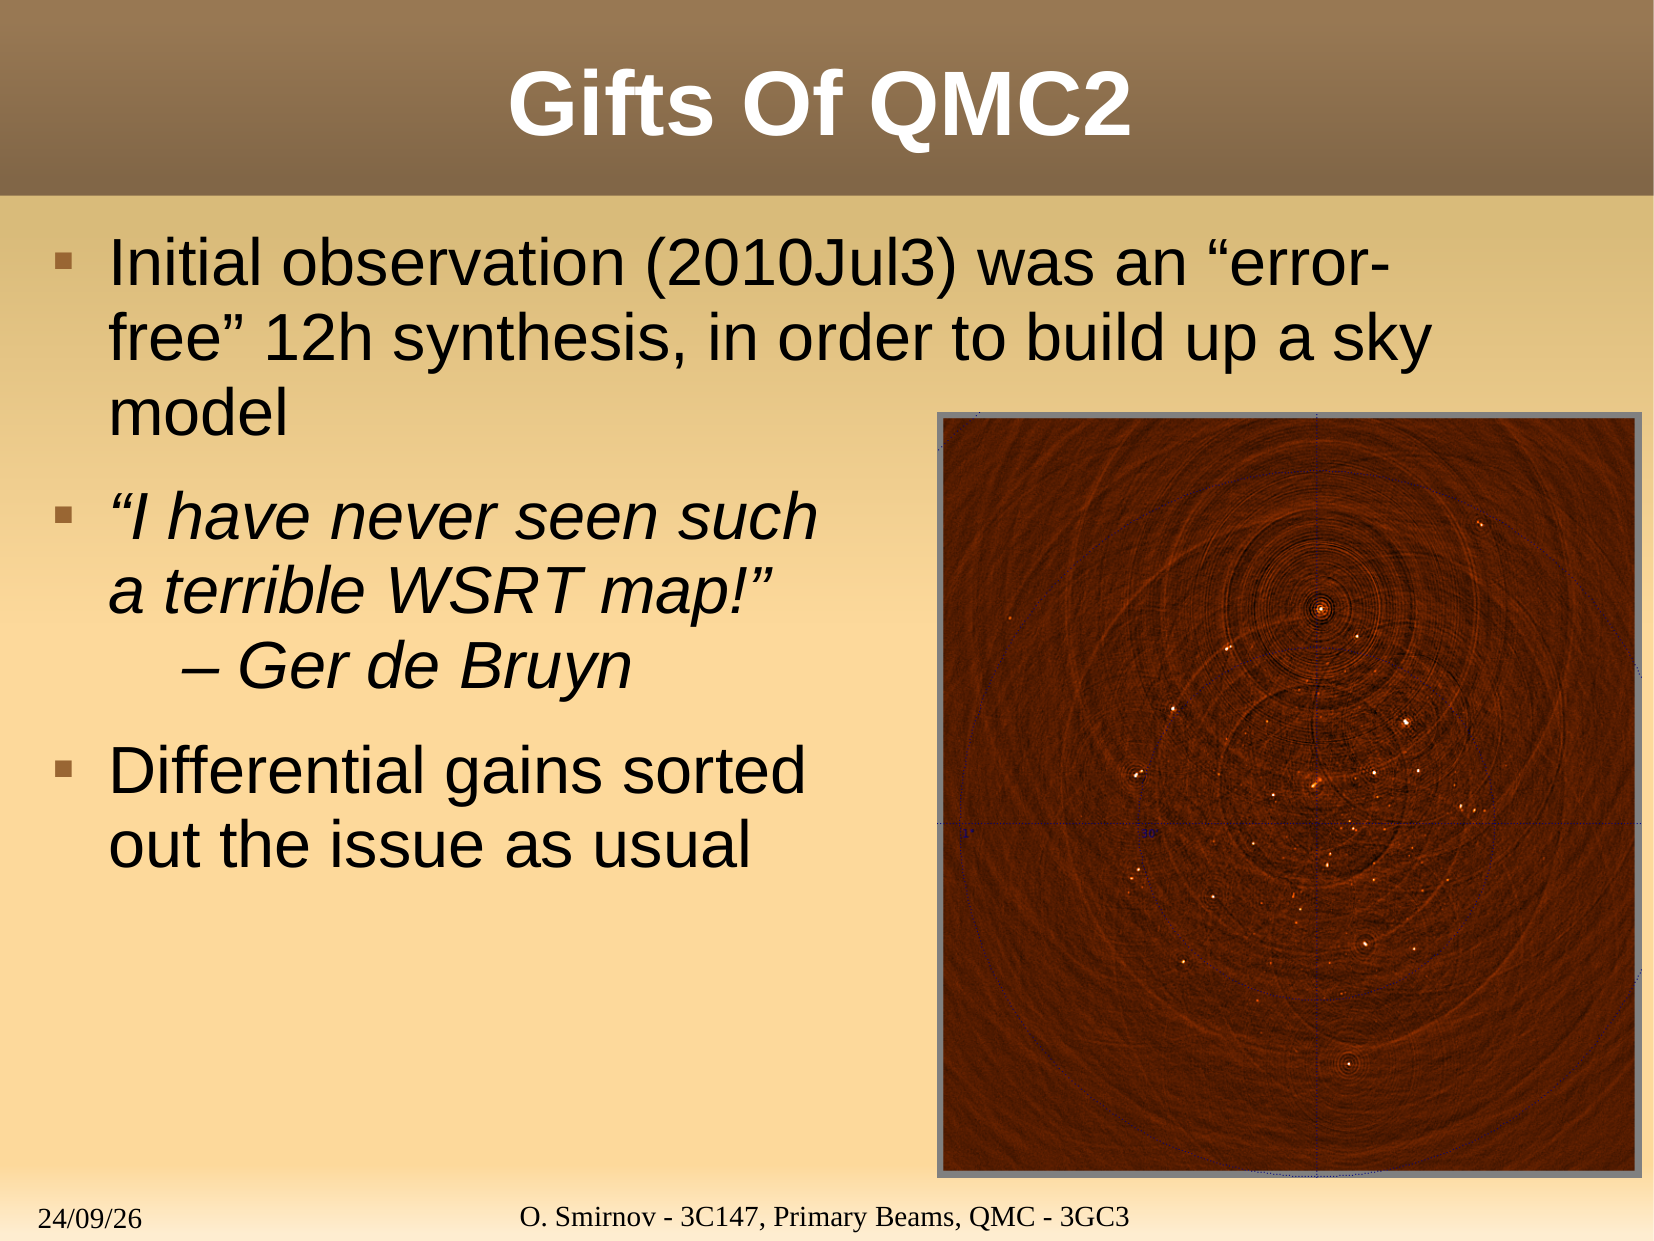

# Gifts Of QMC2
Initial observation (2010Jul3) was an “error-free” 12h synthesis, in order to build up a sky model
“I have never seen such
a terrible WSRT map!”
	– Ger de Bruyn
Differential gains sorted
out the issue as usual
O. Smirnov - 3C147, Primary Beams, QMC - 3GC3